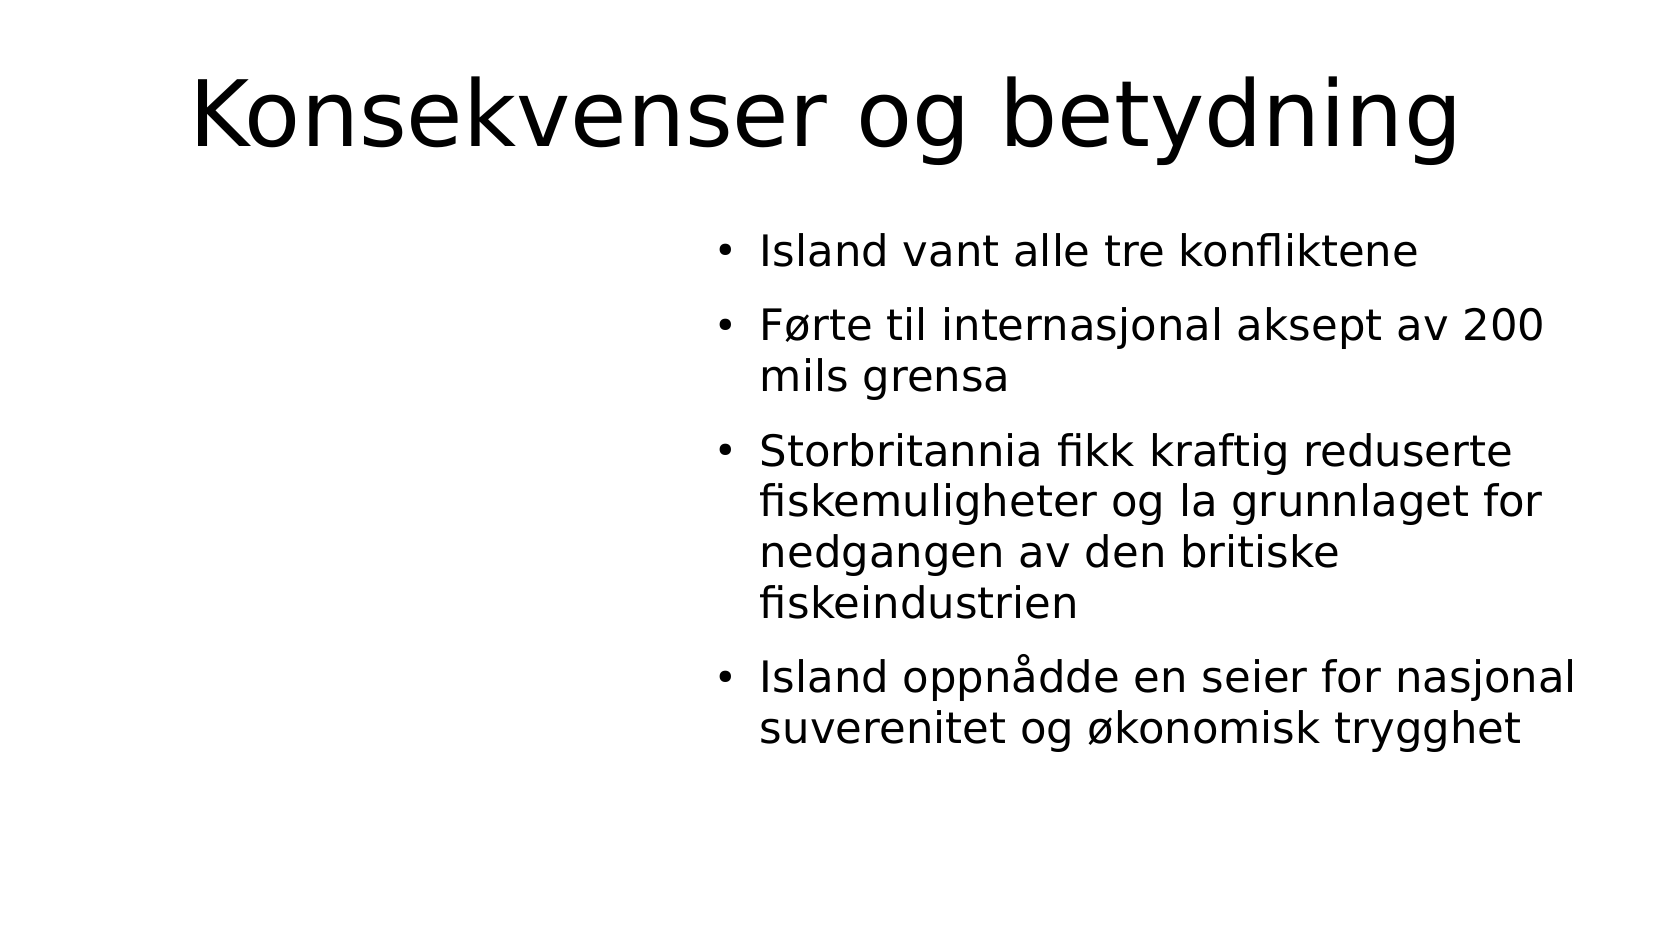

# Konsekvenser og betydning
Island vant alle tre konfliktene
Førte til internasjonal aksept av 200 mils grensa
Storbritannia fikk kraftig reduserte fiskemuligheter og la grunnlaget for nedgangen av den britiske fiskeindustrien
Island oppnådde en seier for nasjonal suverenitet og økonomisk trygghet